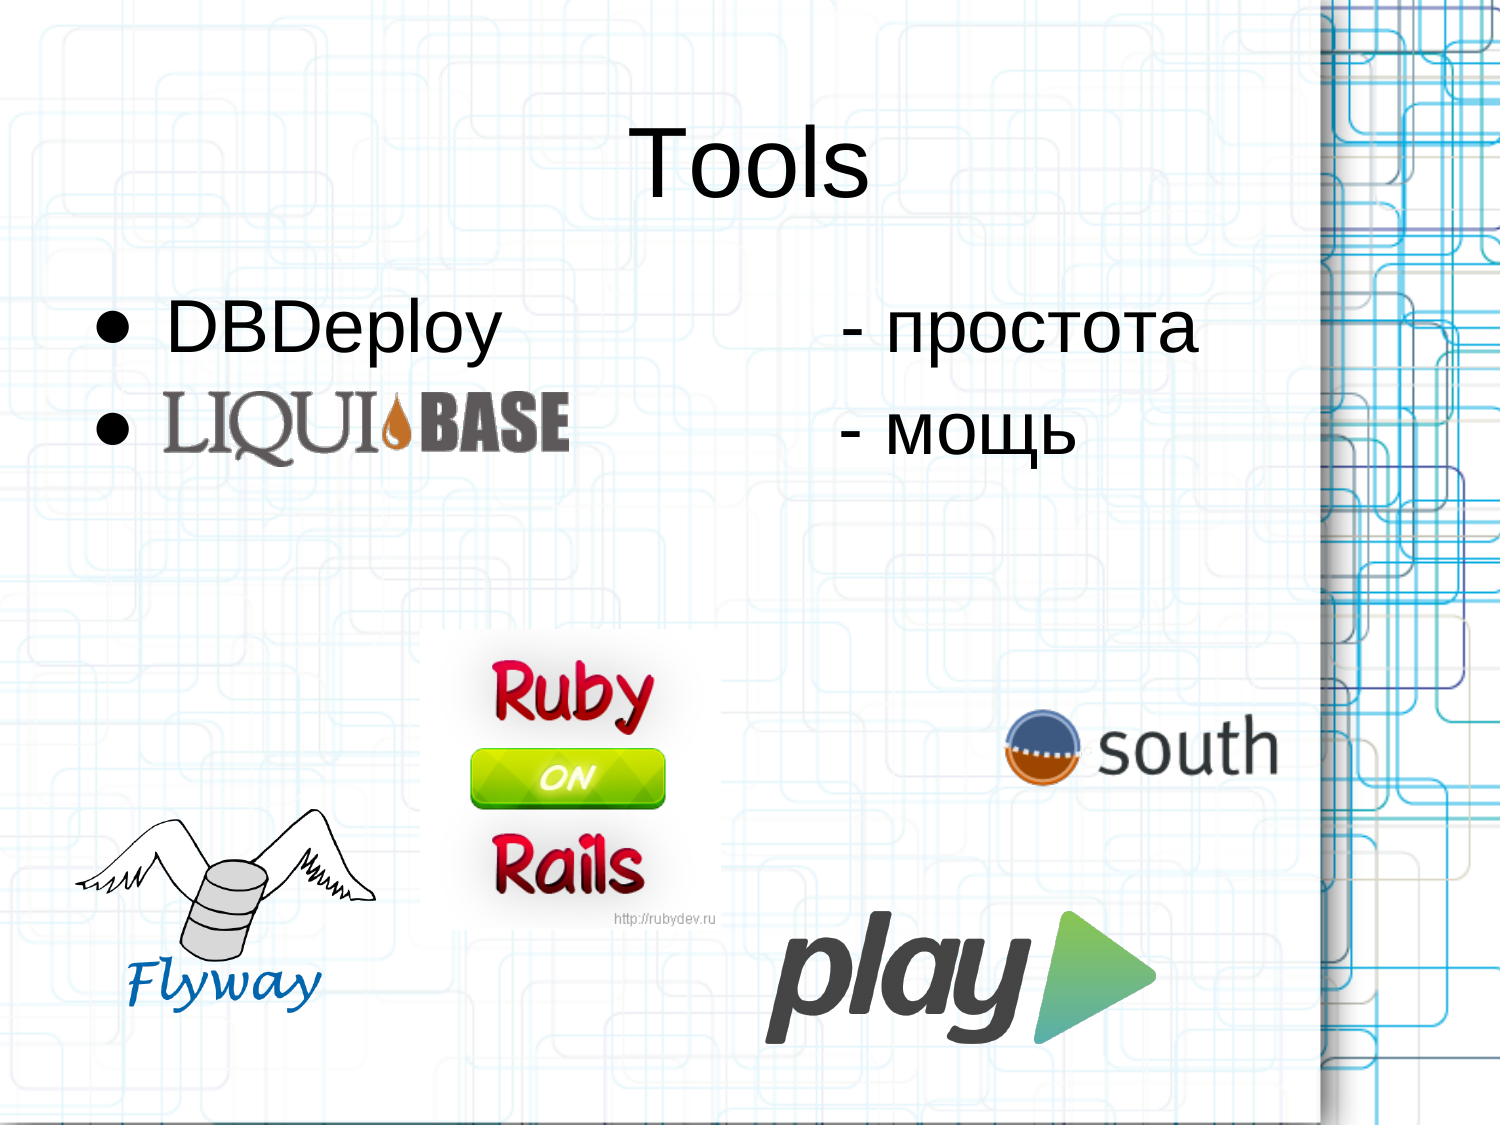

# Tools
DBDeploy					- простота
				 - мощь